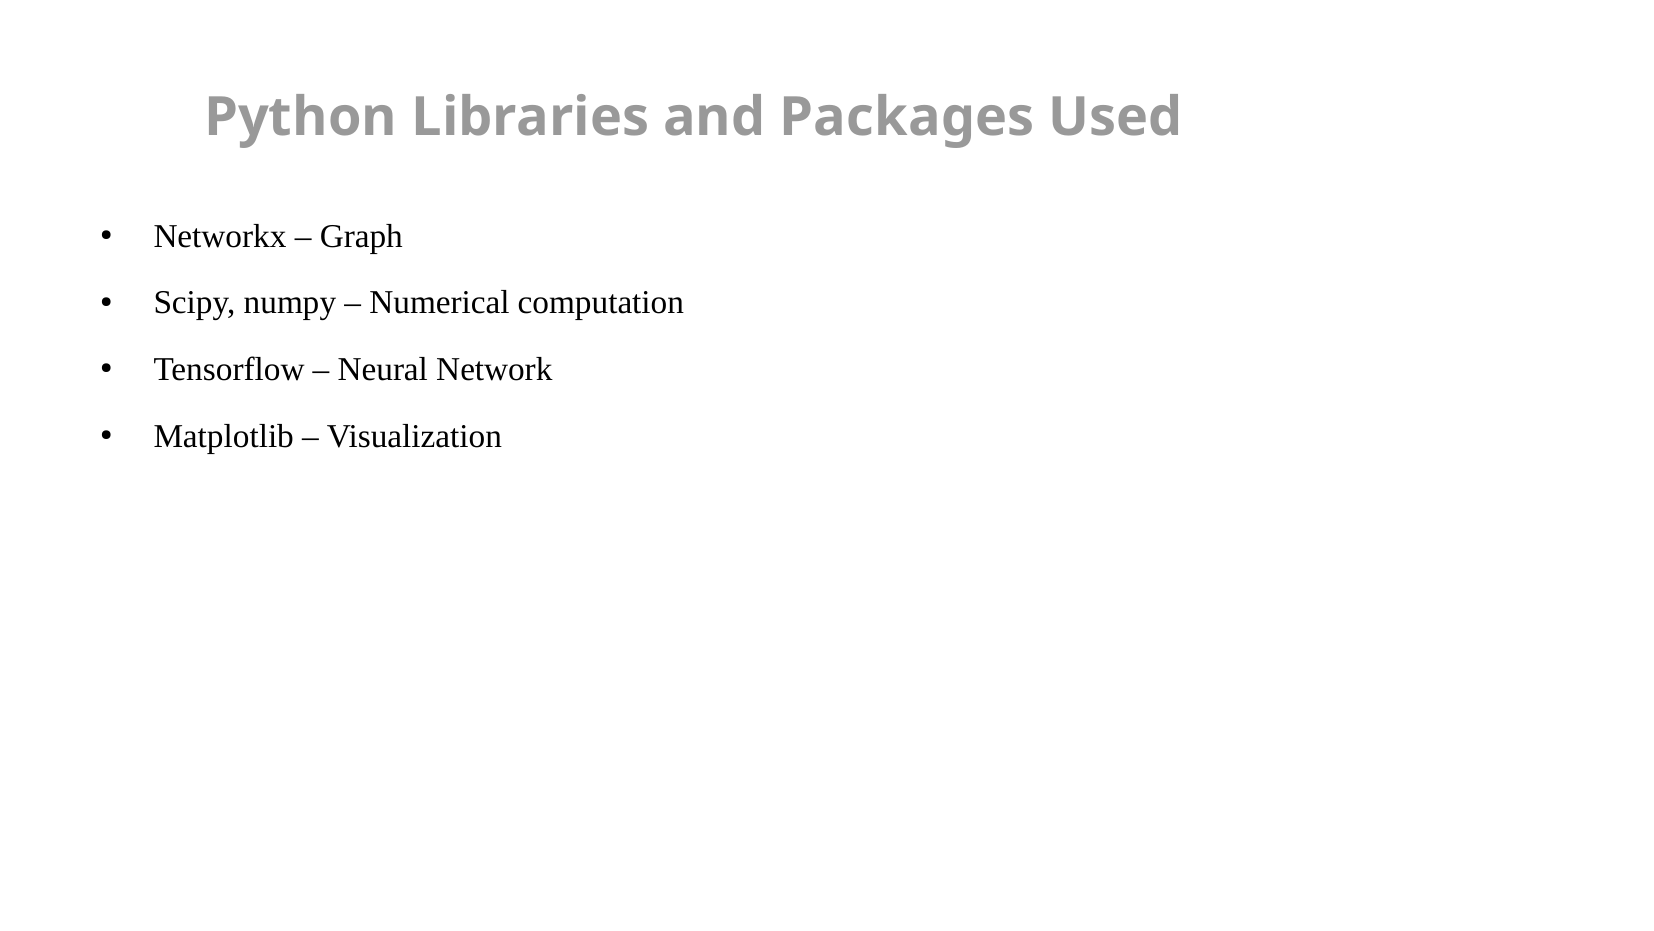

# Python Libraries and Packages Used
Networkx – Graph
Scipy, numpy – Numerical computation
Tensorflow – Neural Network
Matplotlib – Visualization